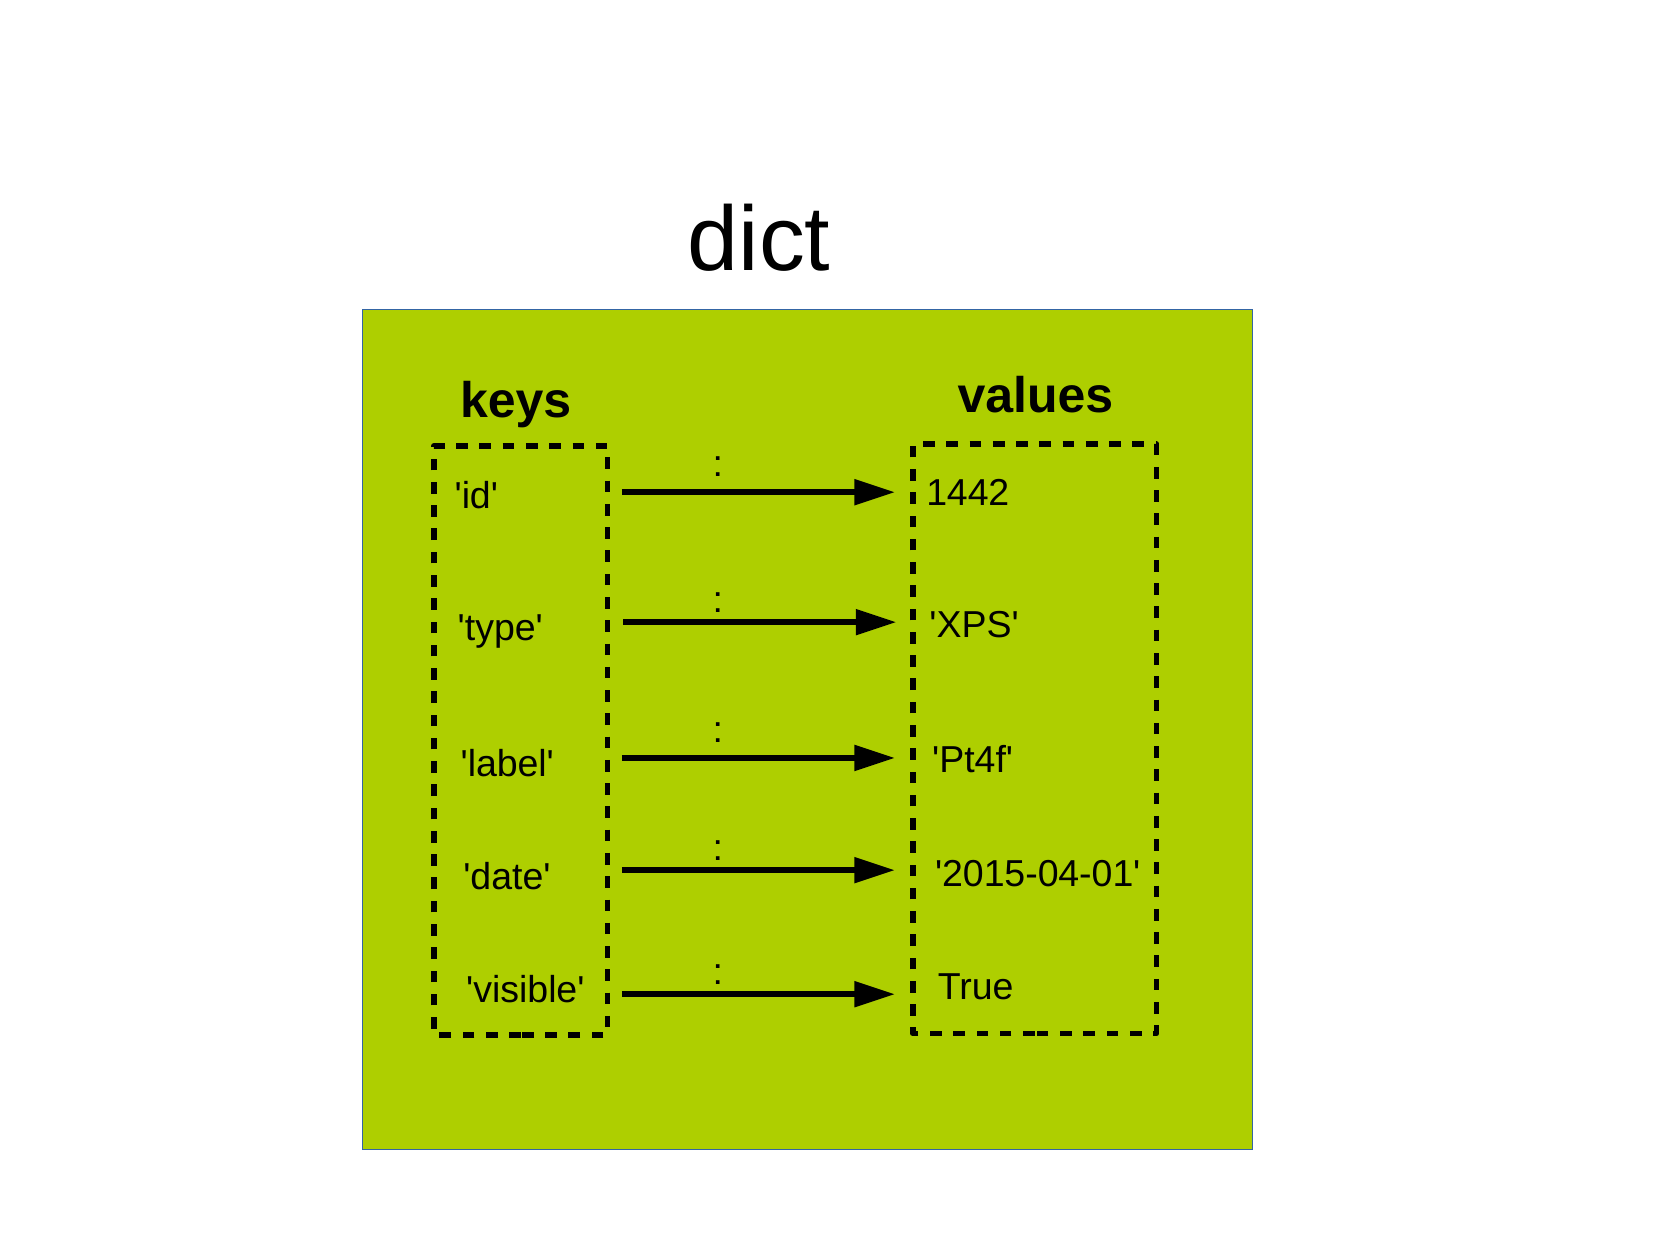

# dict
values
keys
:
1442
'id'
:
'XPS'
'type'
:
'Pt4f'
'label'
:
'2015-04-01'
'date'
:
True
'visible'